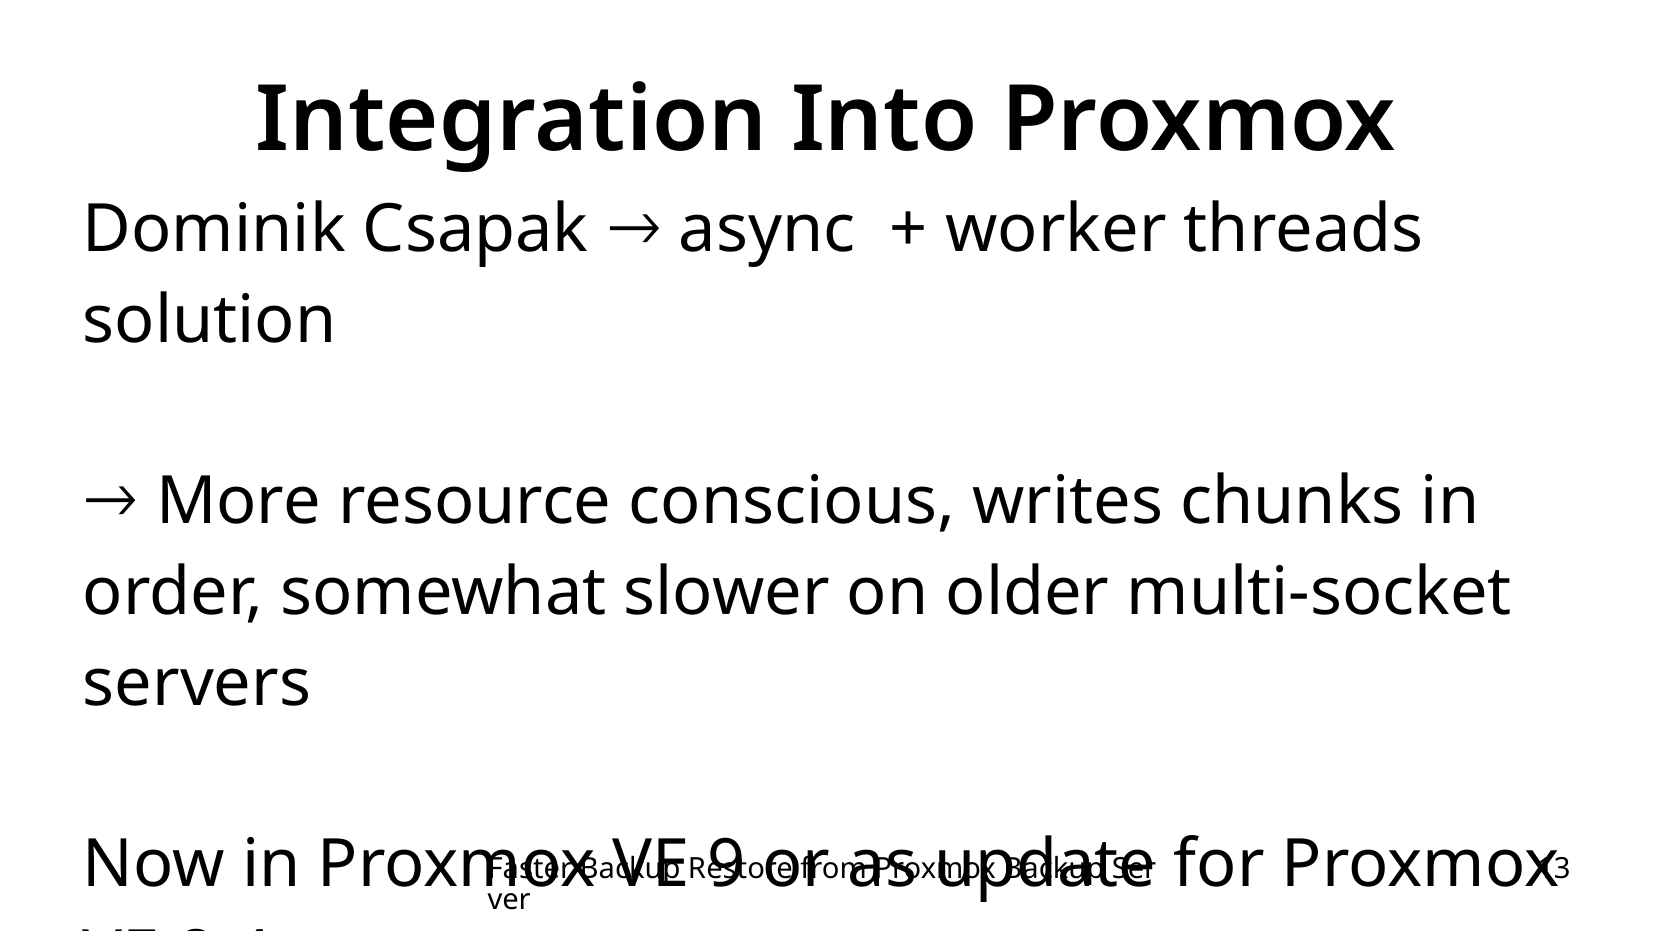

# Integration Into Proxmox
Dominik Csapak 🡒 async + worker threads solution
🡒 More resource conscious, writes chunks in order, somewhat slower on older multi-socket servers
Now in Proxmox VE 9 or as update for Proxmox VE 8.4
Faster Backup Restore from Proxmox Backup Server
13